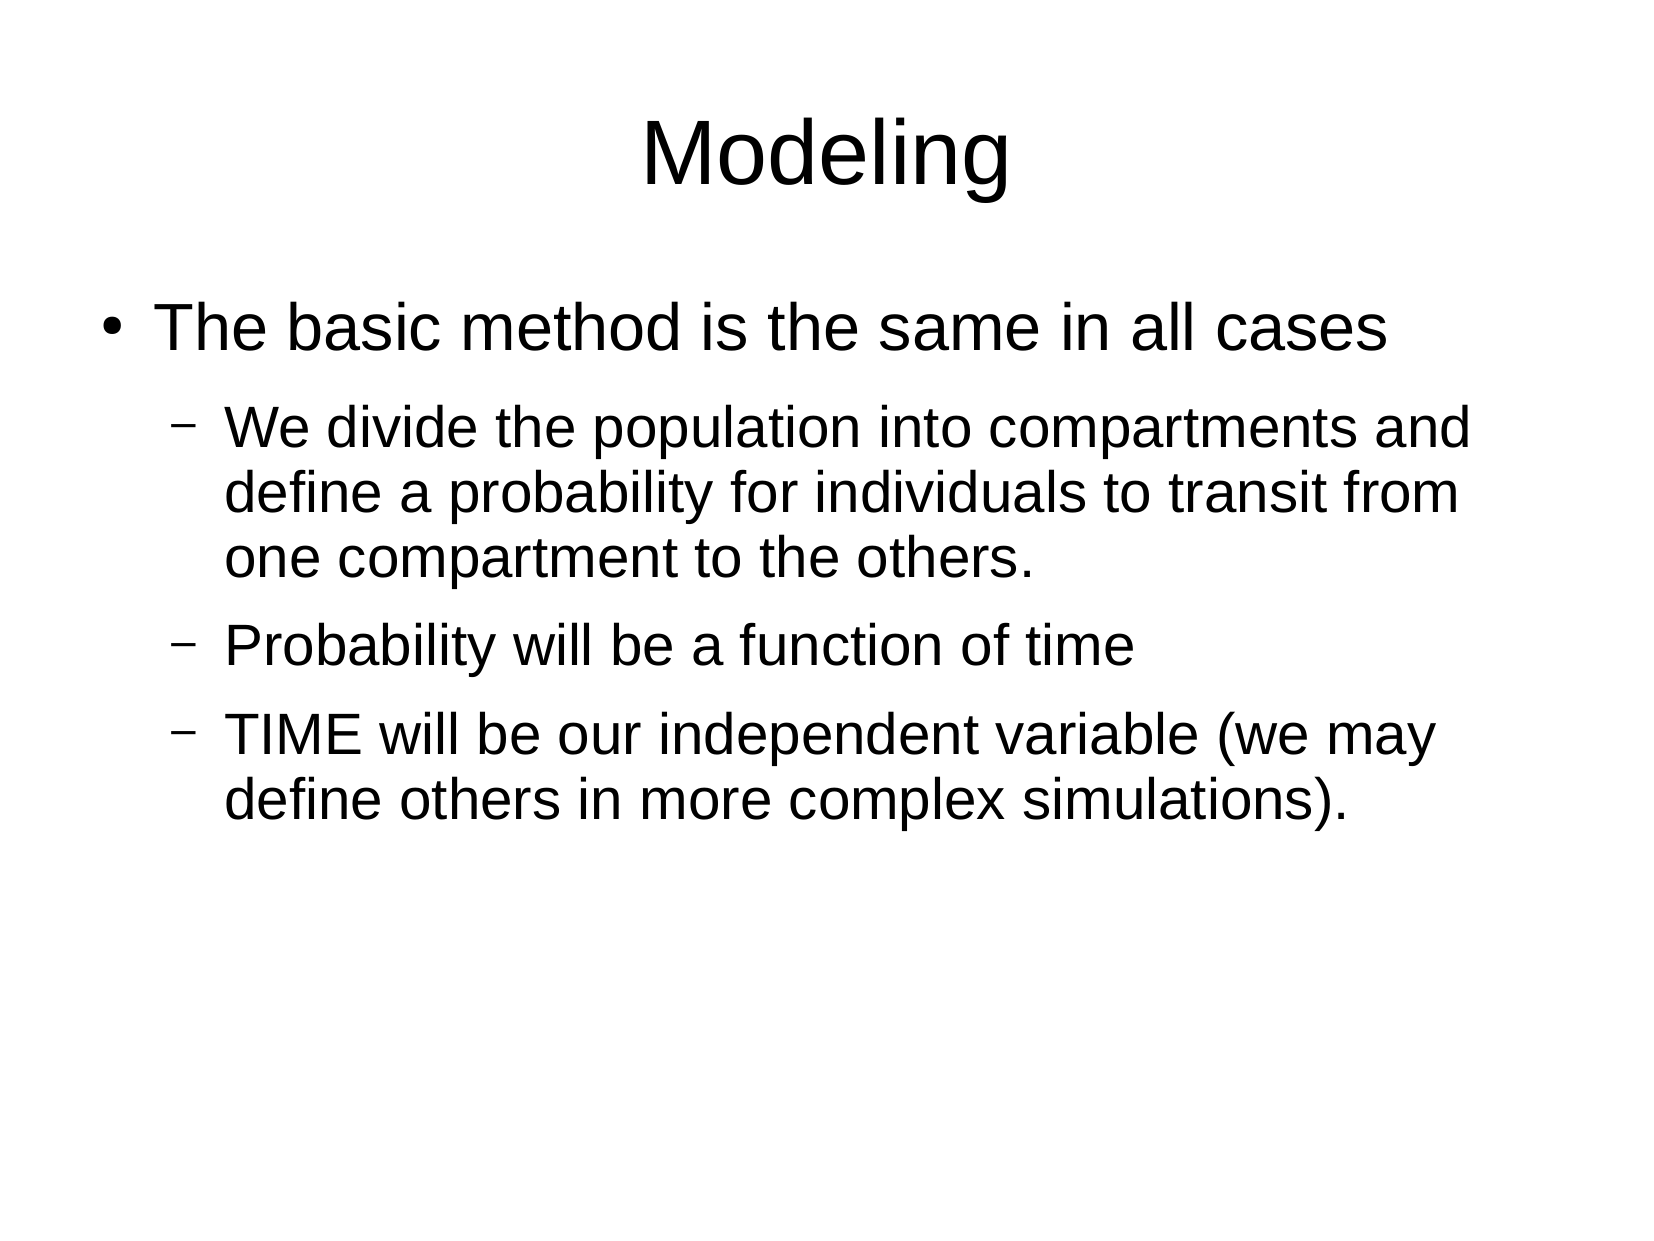

# Modeling
The basic method is the same in all cases
We divide the population into compartments and define a probability for individuals to transit from one compartment to the others.
Probability will be a function of time
TIME will be our independent variable (we may define others in more complex simulations).